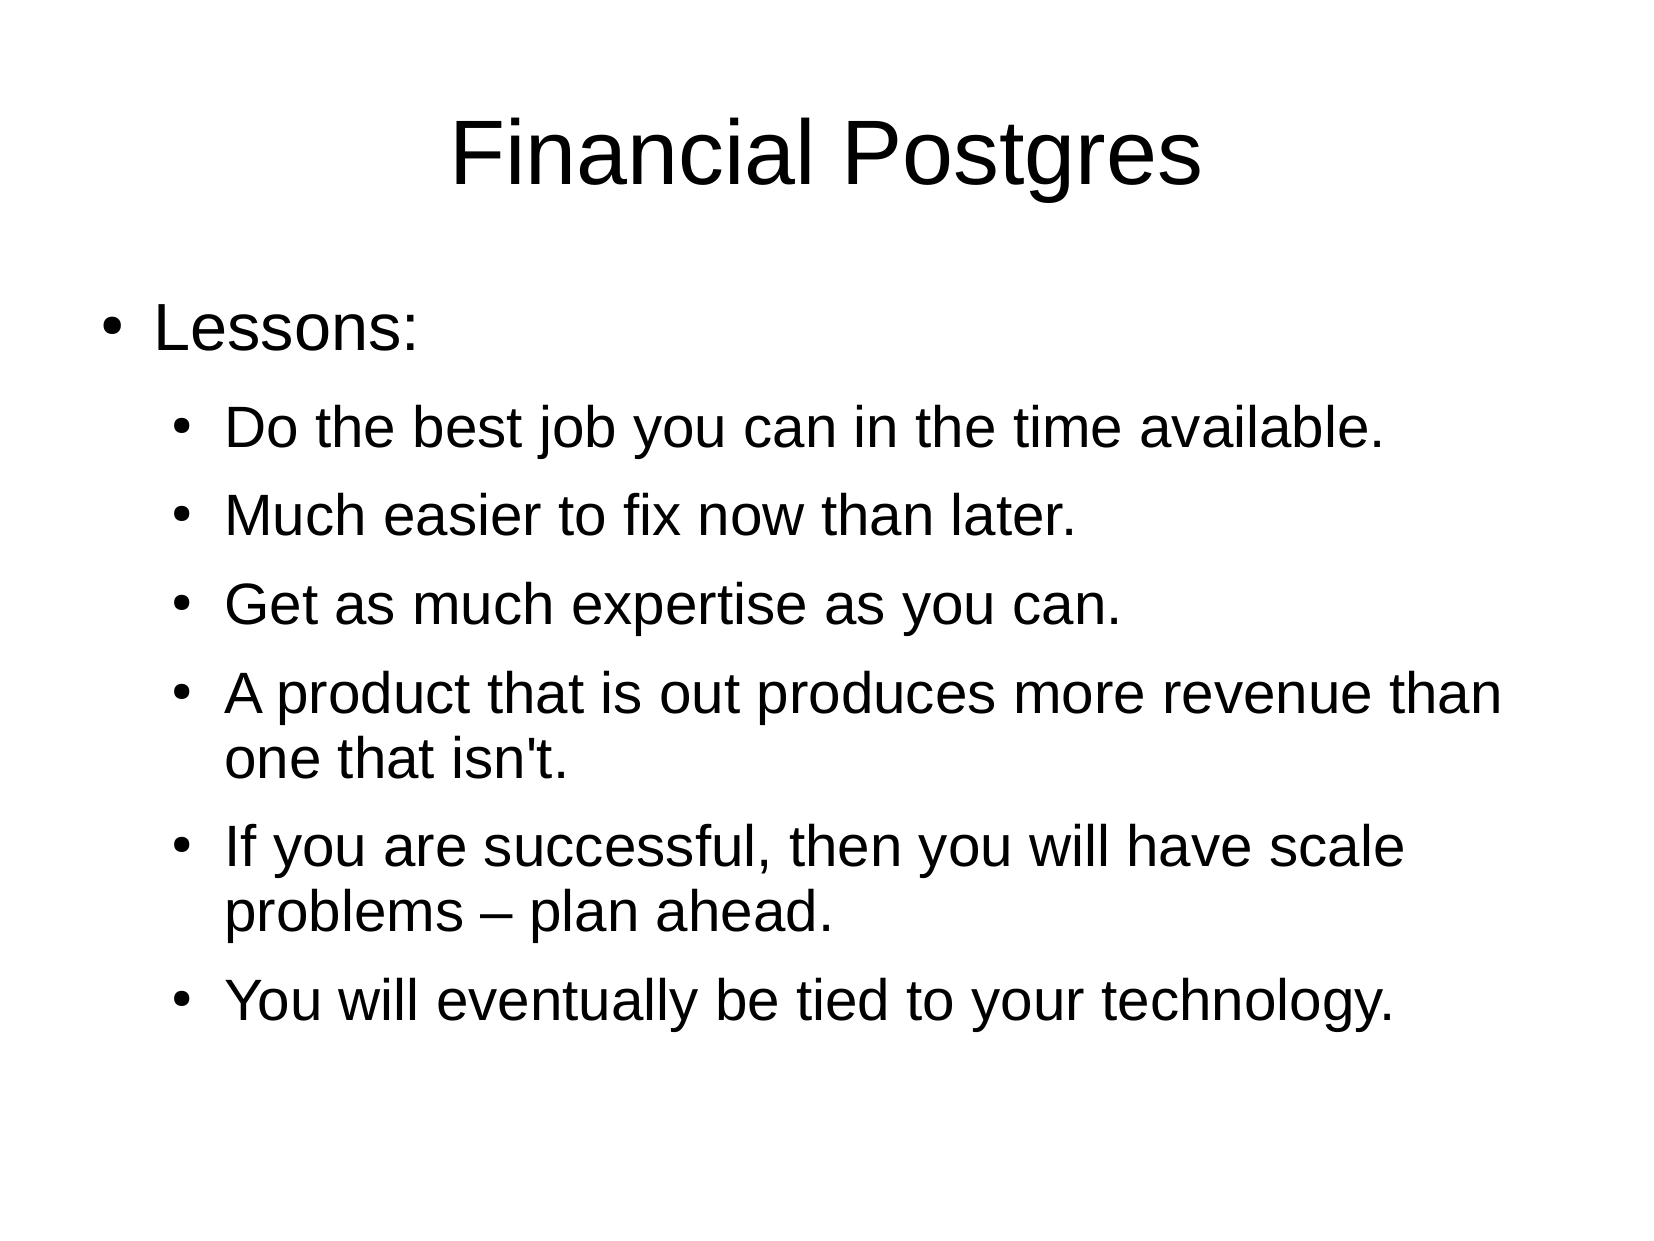

# Financial Postgres
Lessons:
Do the best job you can in the time available.
Much easier to fix now than later.
Get as much expertise as you can.
A product that is out produces more revenue than one that isn't.
If you are successful, then you will have scale problems – plan ahead.
You will eventually be tied to your technology.